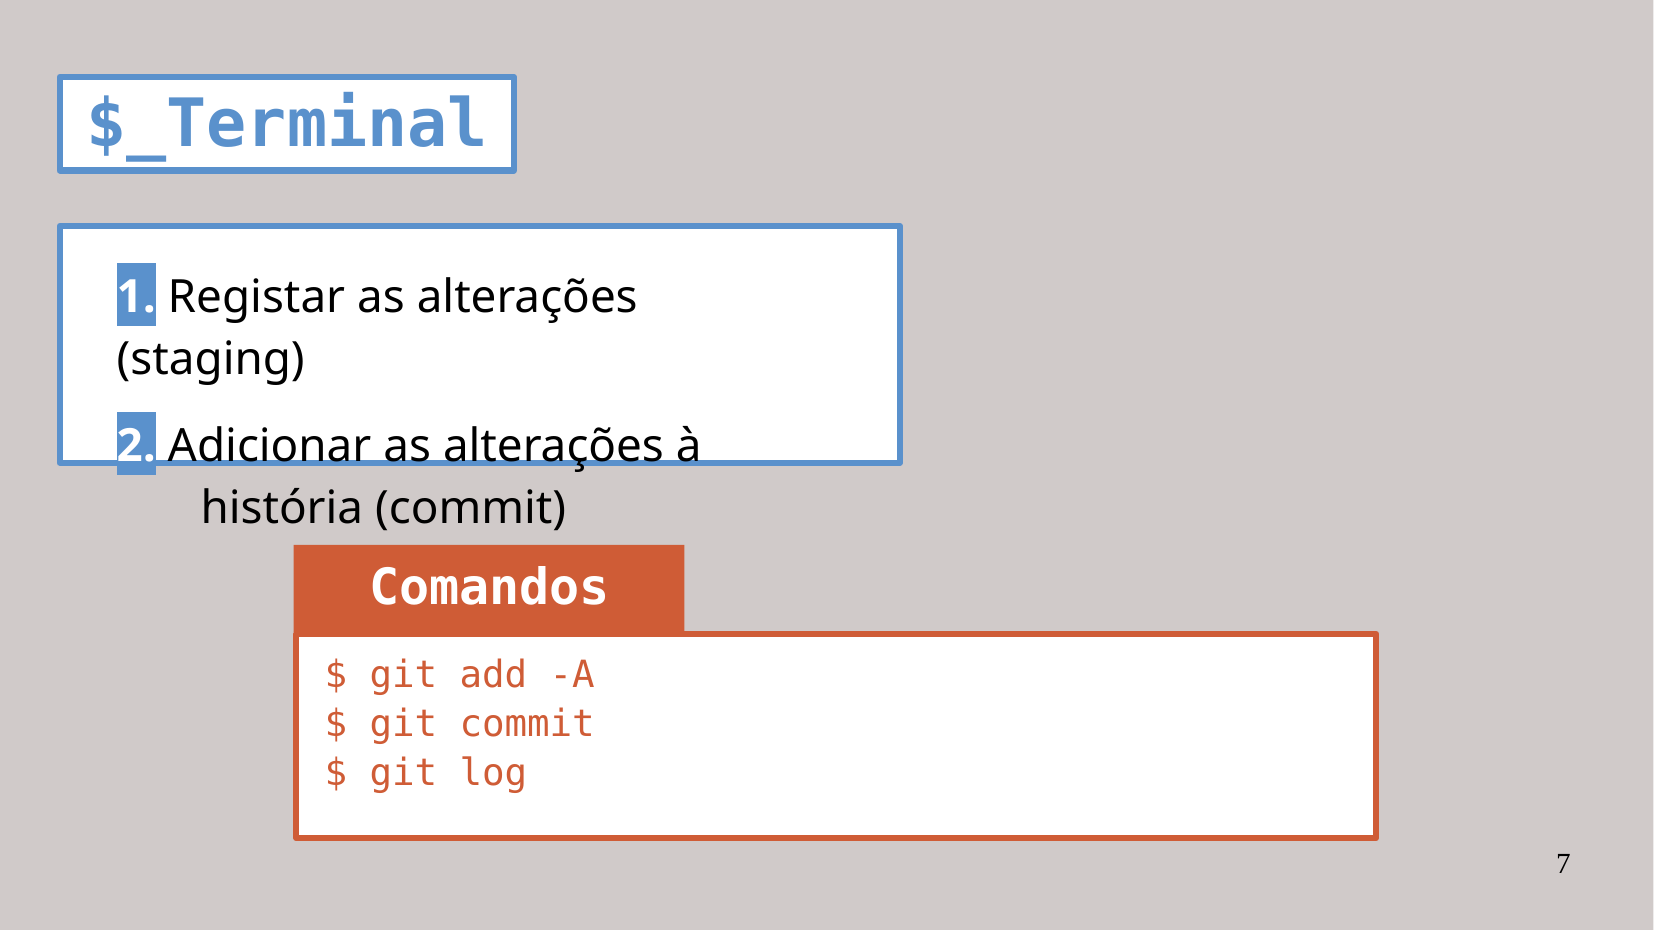

$_Terminal
1. Registar as alterações (staging)
2. Adicionar as alterações à história (commit)
Comandos
$ git add -A
$ git commit
$ git log
7